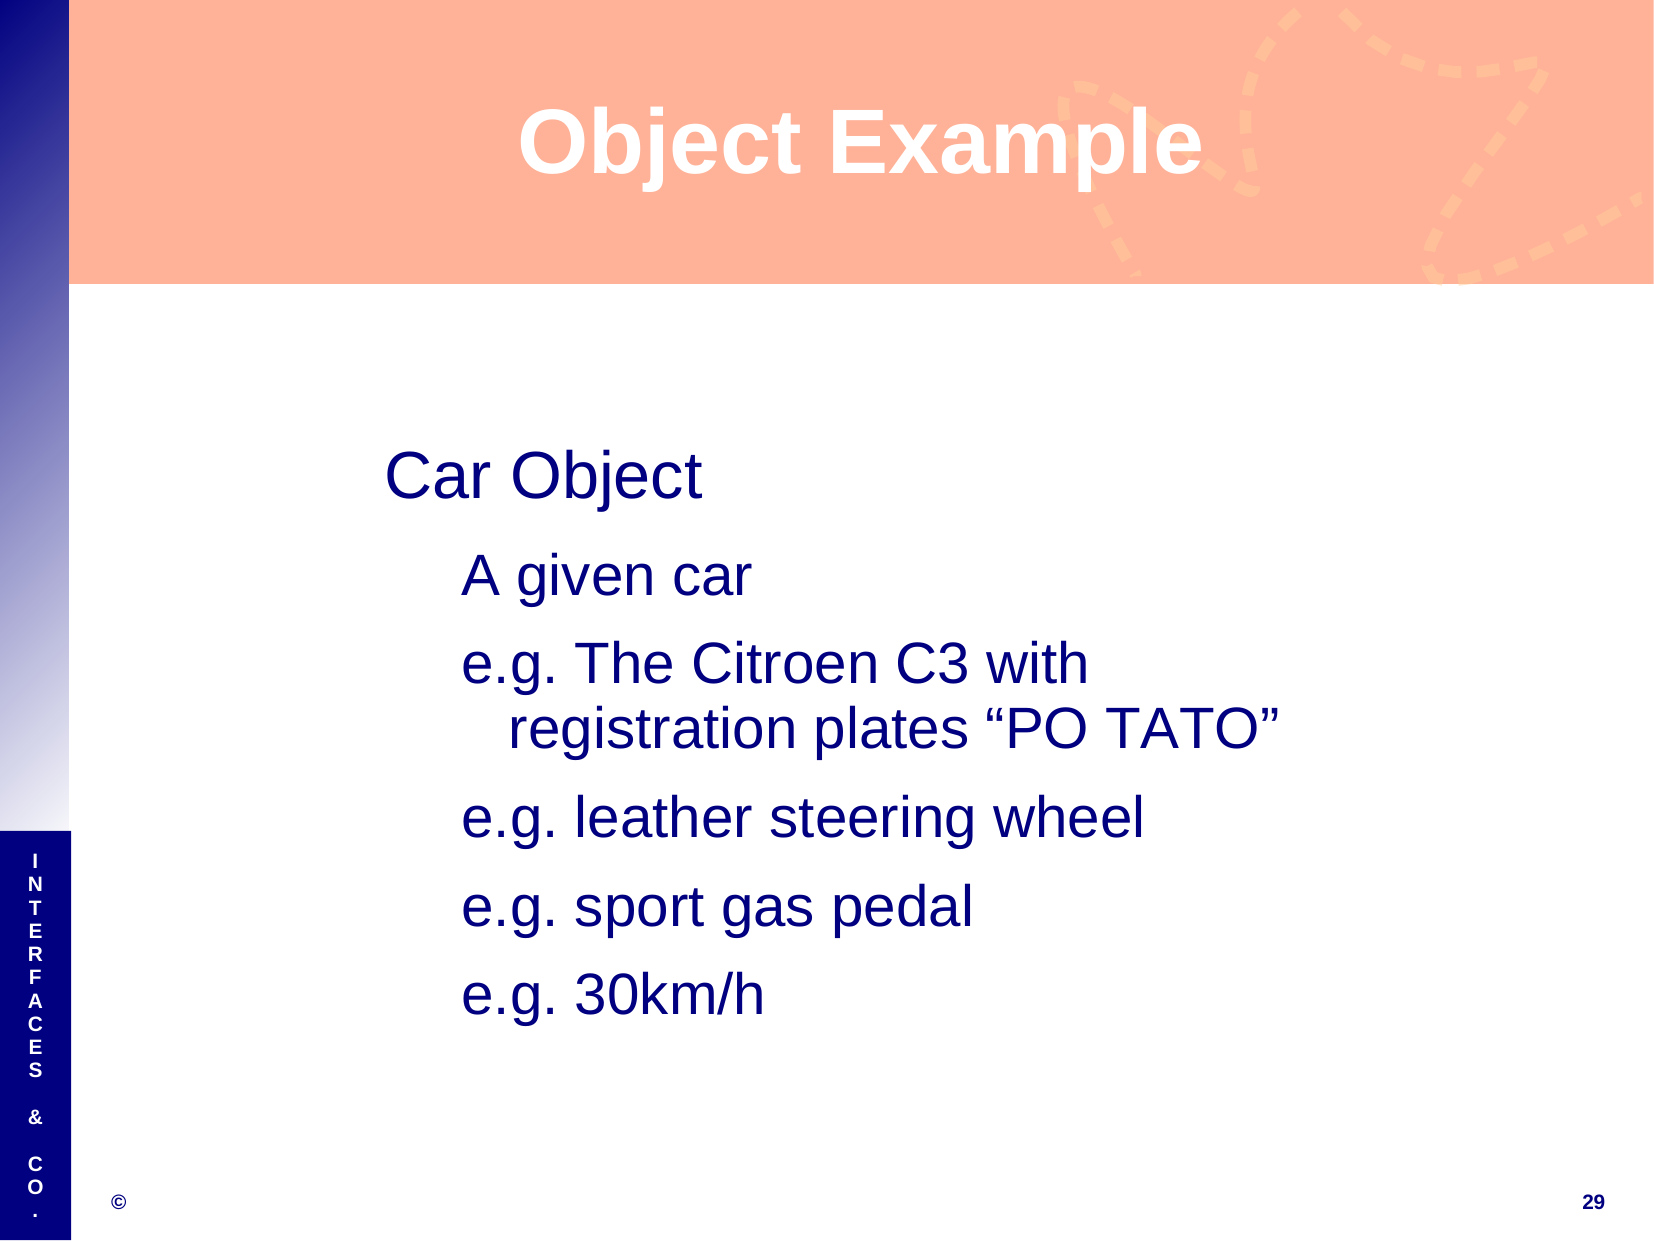

# Object Example
Car Object
A given car
e.g. The Citroen C3 with registration plates “PO TATO”
e.g. leather steering wheel
e.g. sport gas pedal
e.g. 30km/h
I
N
T
E
R
F
A
C
E
S
&
C
O
.